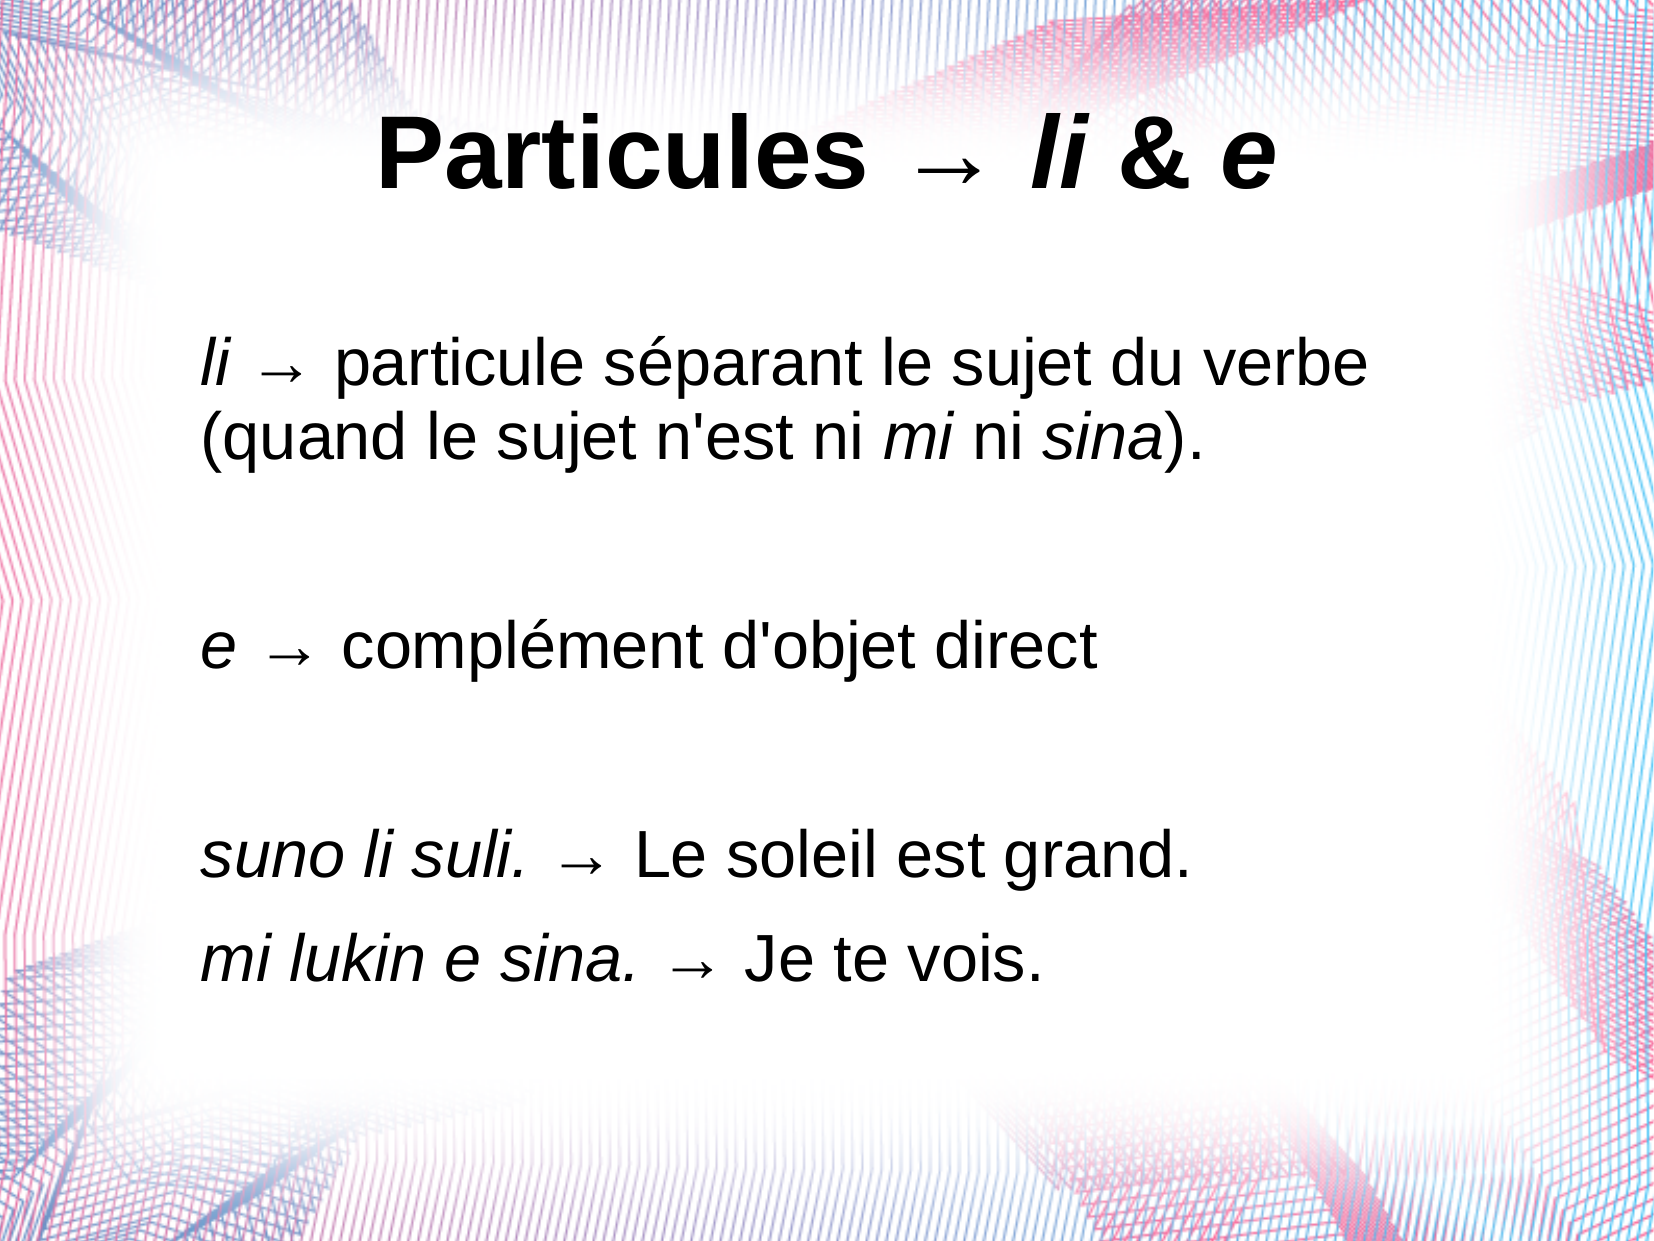

# Particules → li & e
li → particule séparant le sujet du verbe (quand le sujet n'est ni mi ni sina).
e → complément d'objet direct
suno li suli. → Le soleil est grand.
mi lukin e sina. → Je te vois.